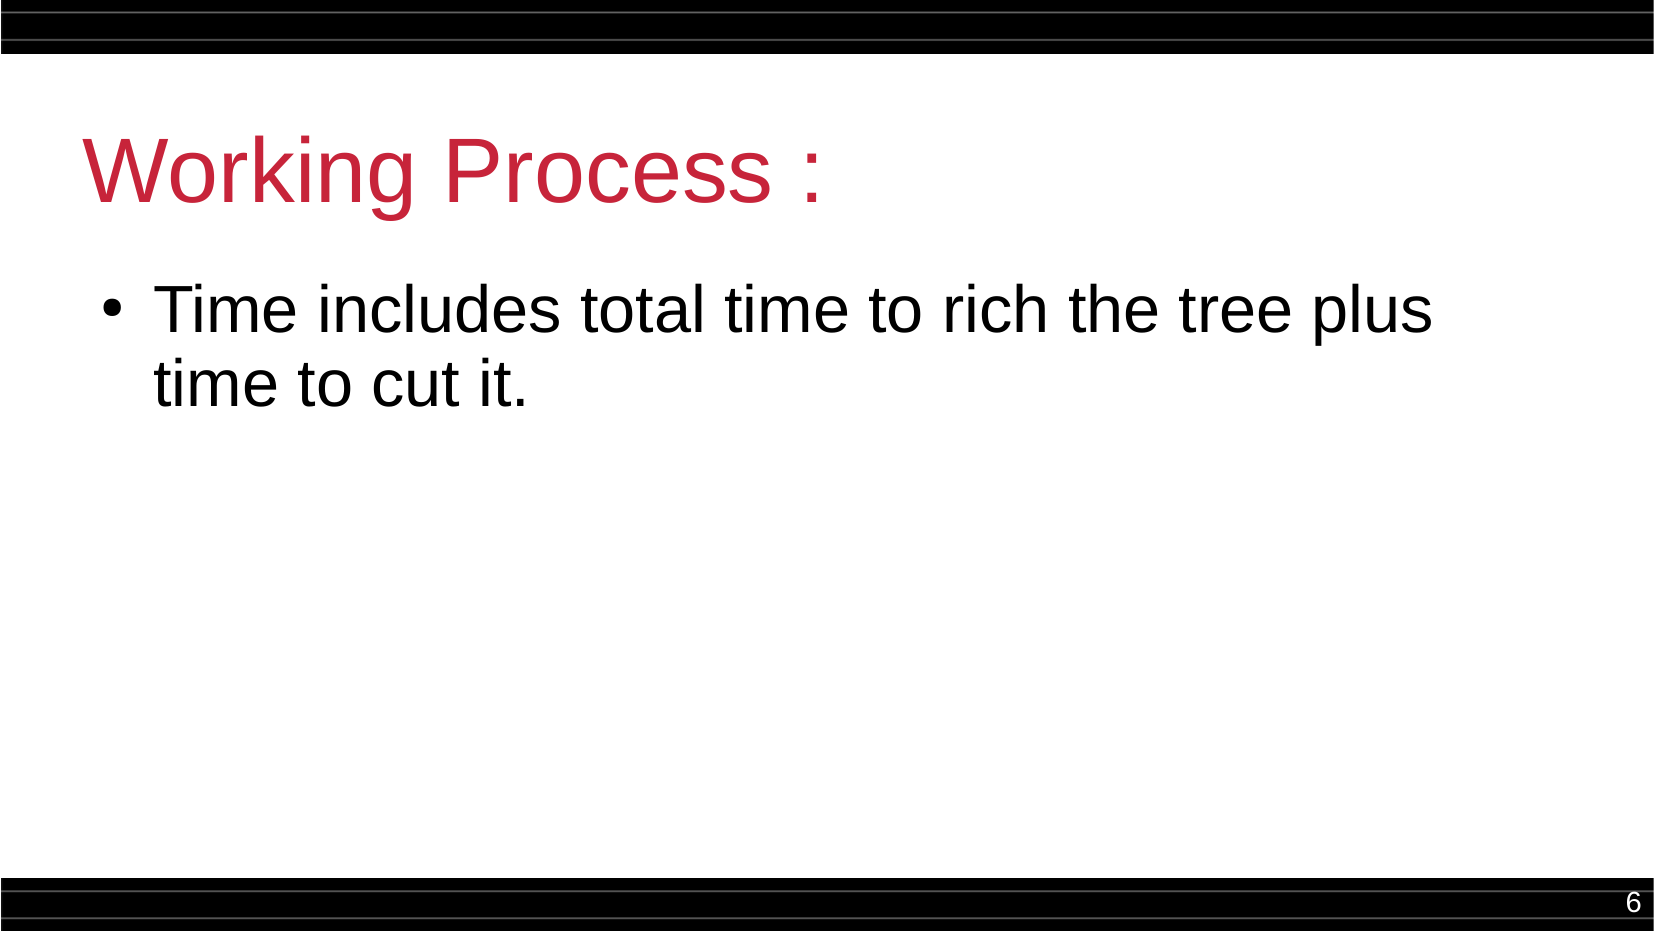

# Working Process :
Time includes total time to rich the tree plus time to cut it.